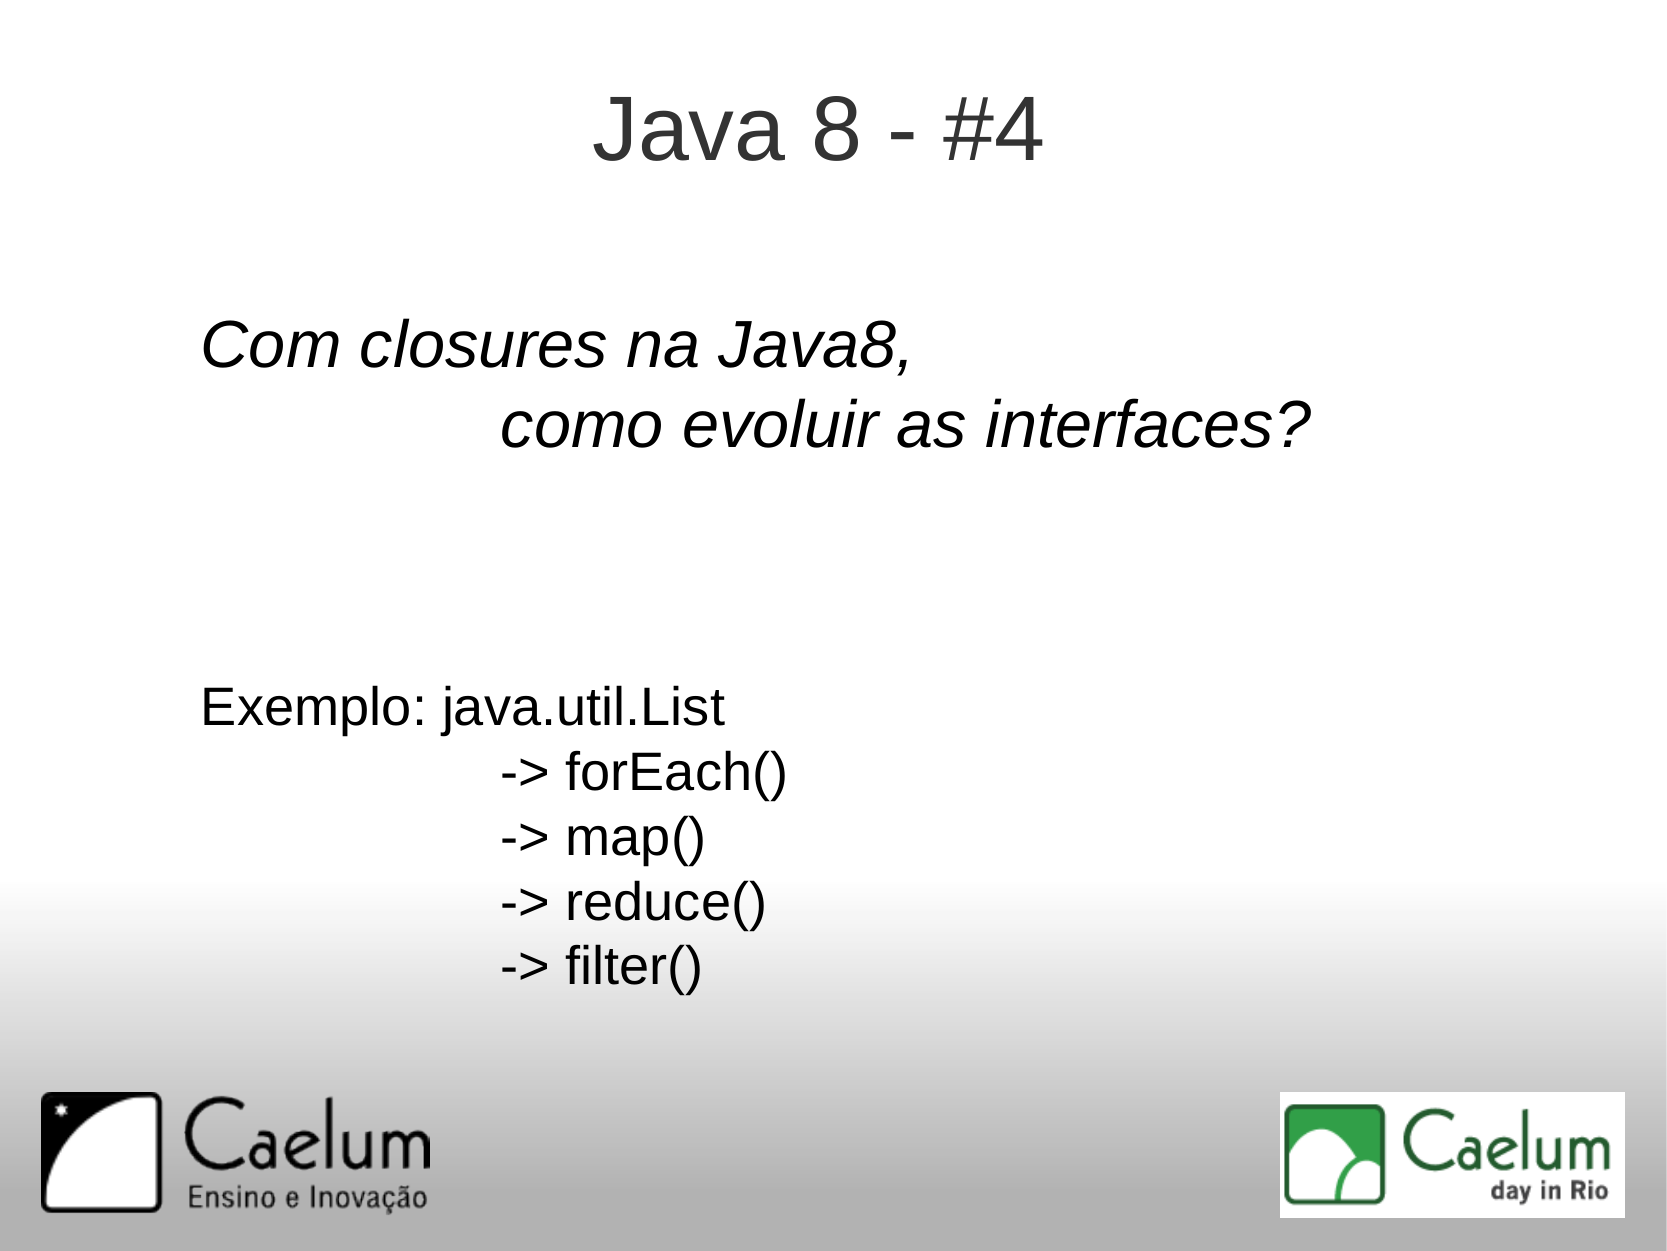

# Java 8 - #4
Com closures na Java8,
	 	como evoluir as interfaces?
Exemplo: java.util.List
		-> forEach()
		-> map()
		-> reduce()
		-> filter()